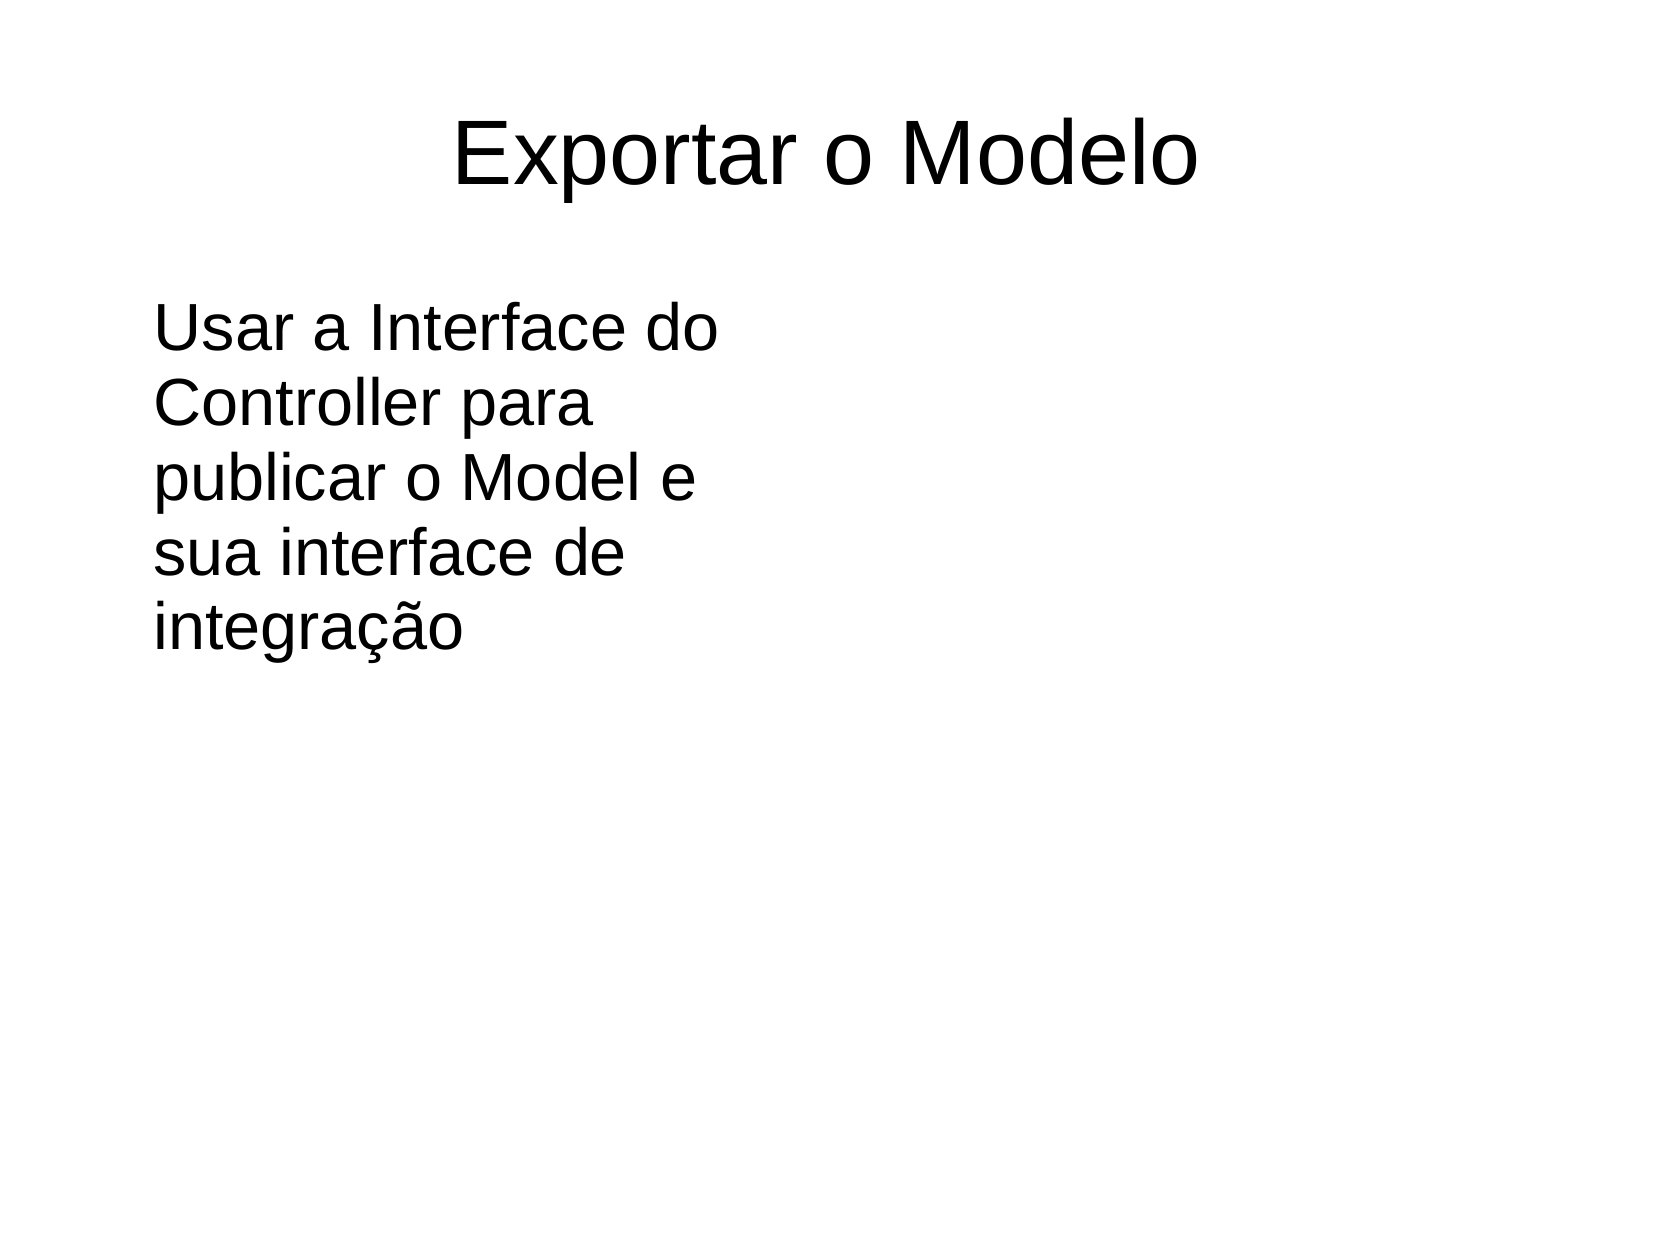

# Exportar o Modelo
Usar a Interface do Controller para publicar o Model e sua interface de integração